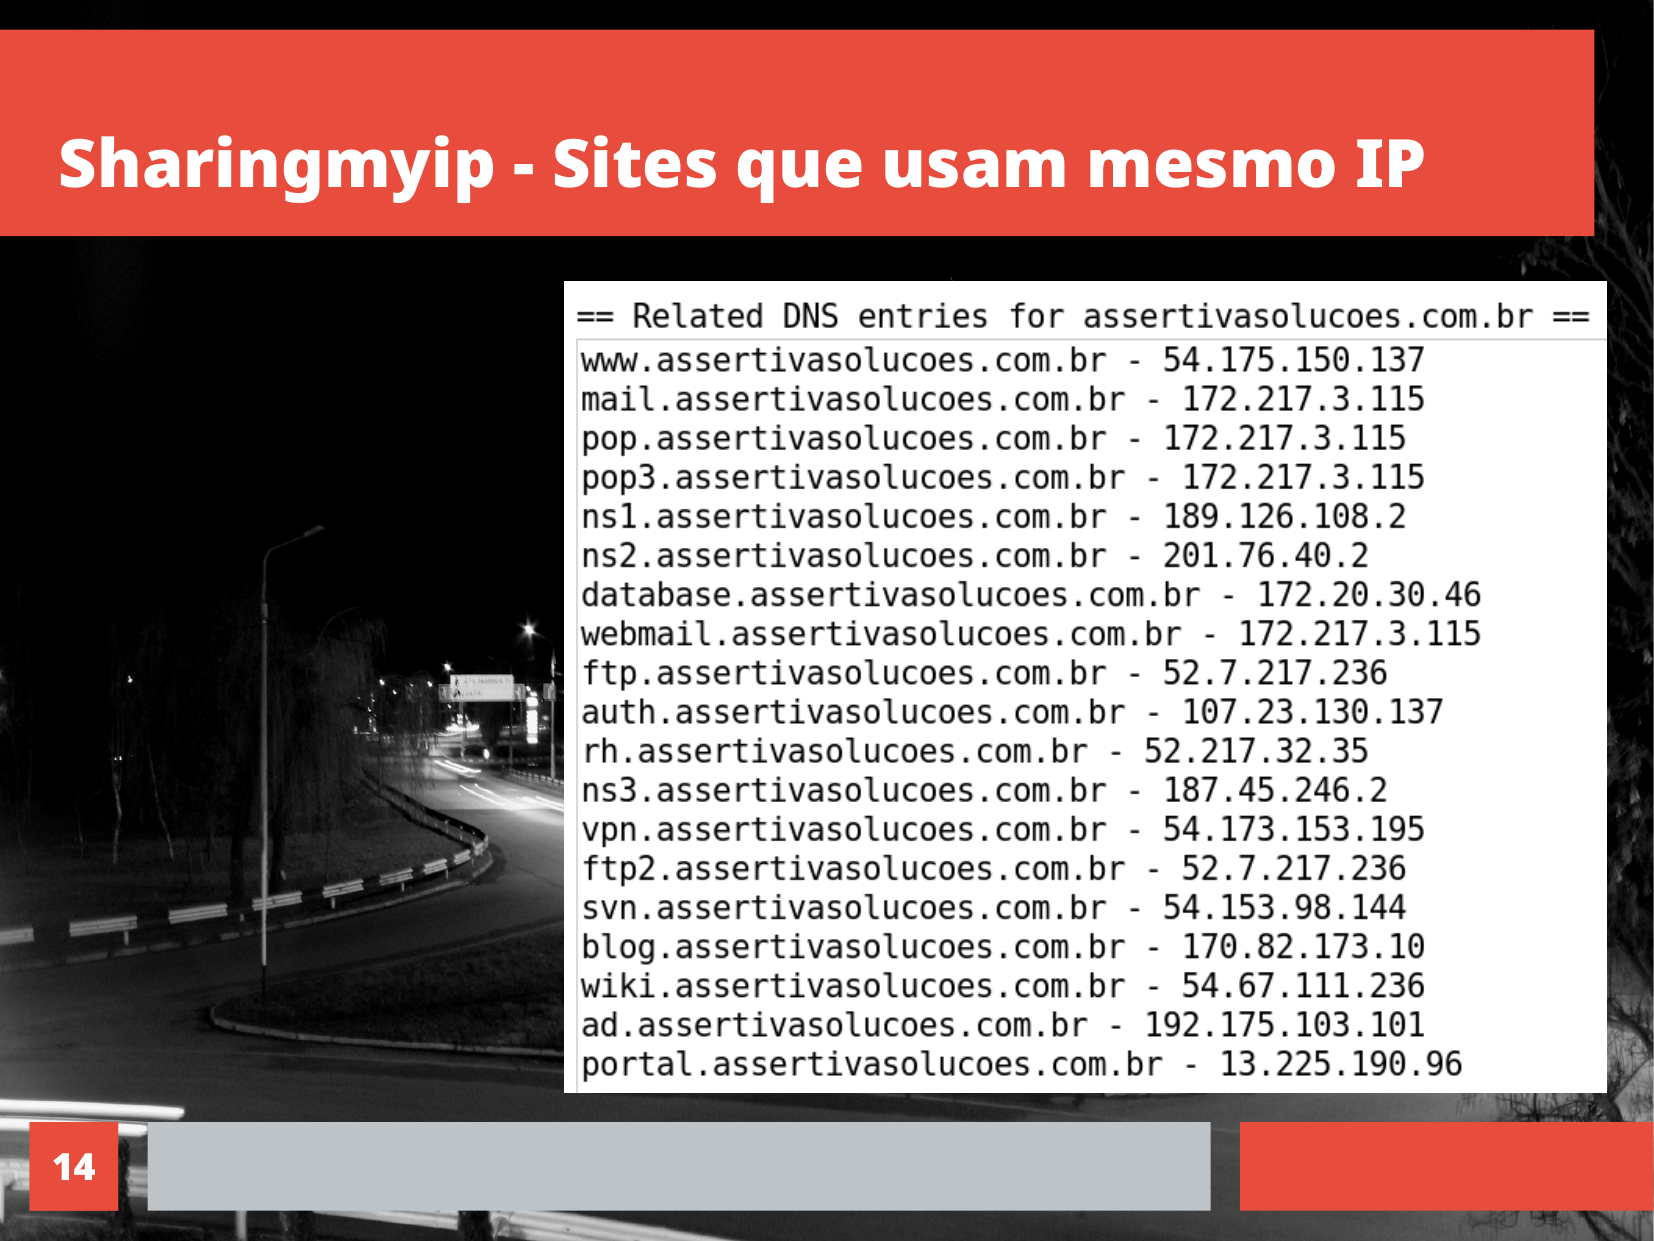

# Sharingmyip - Sites que usam mesmo IP
14